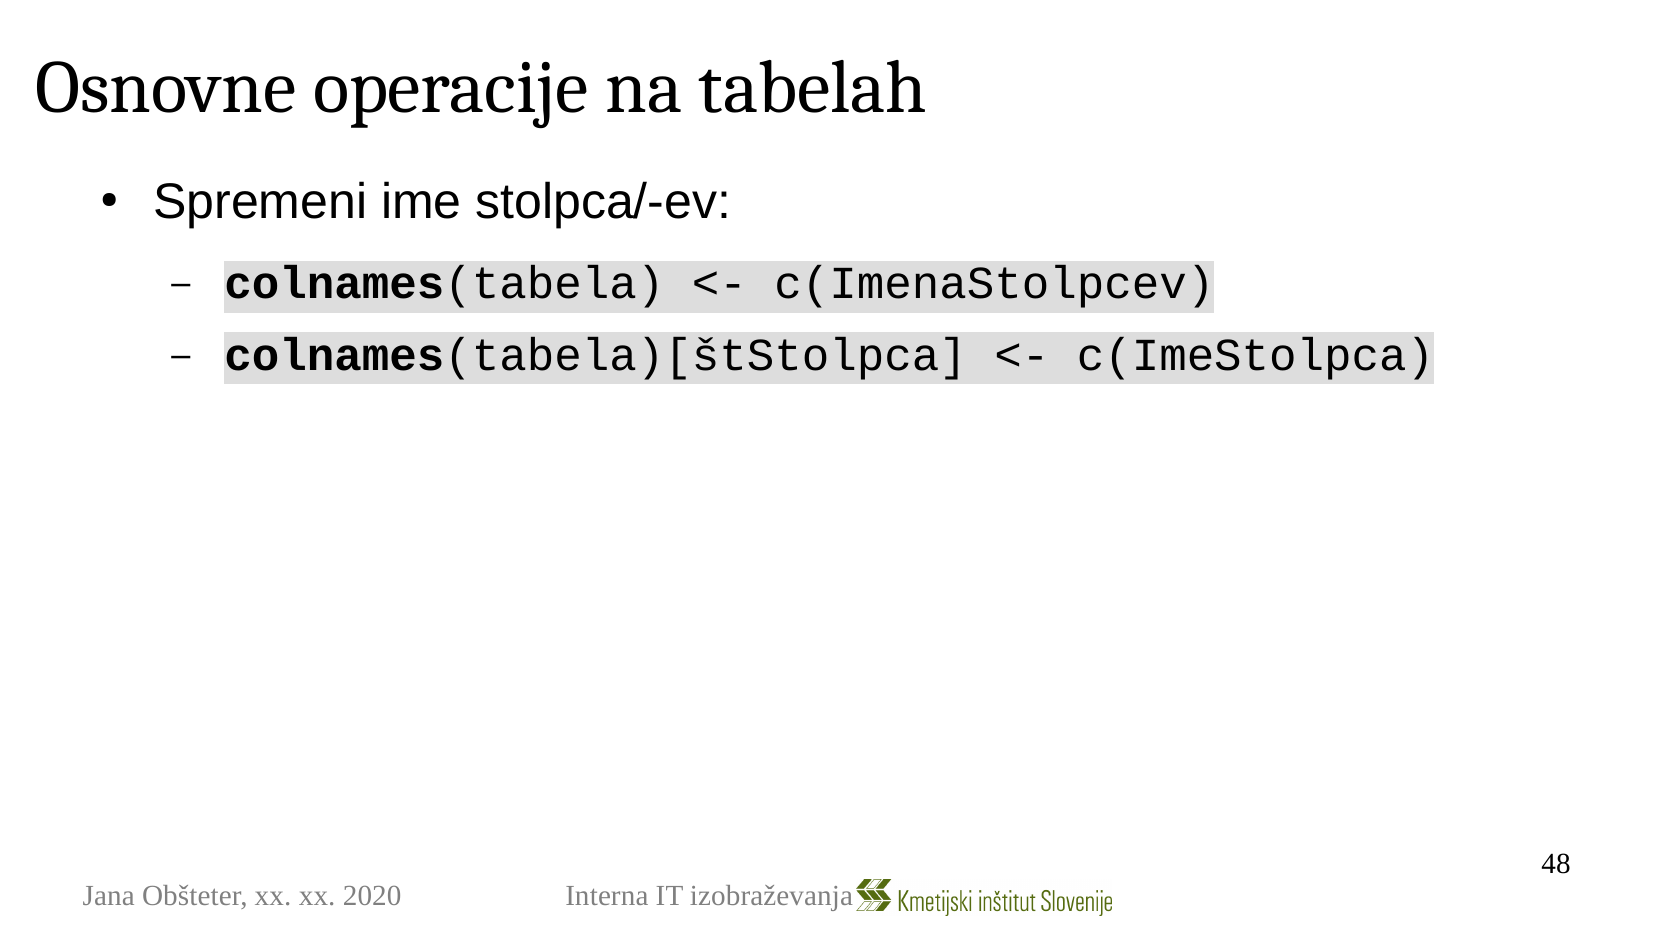

# Osnovne operacije na tabelah
Spremeni ime stolpca/-ev:
colnames(tabela) <- c(ImenaStolpcev)
colnames(tabela)[štStolpca] <- c(ImeStolpca)
48